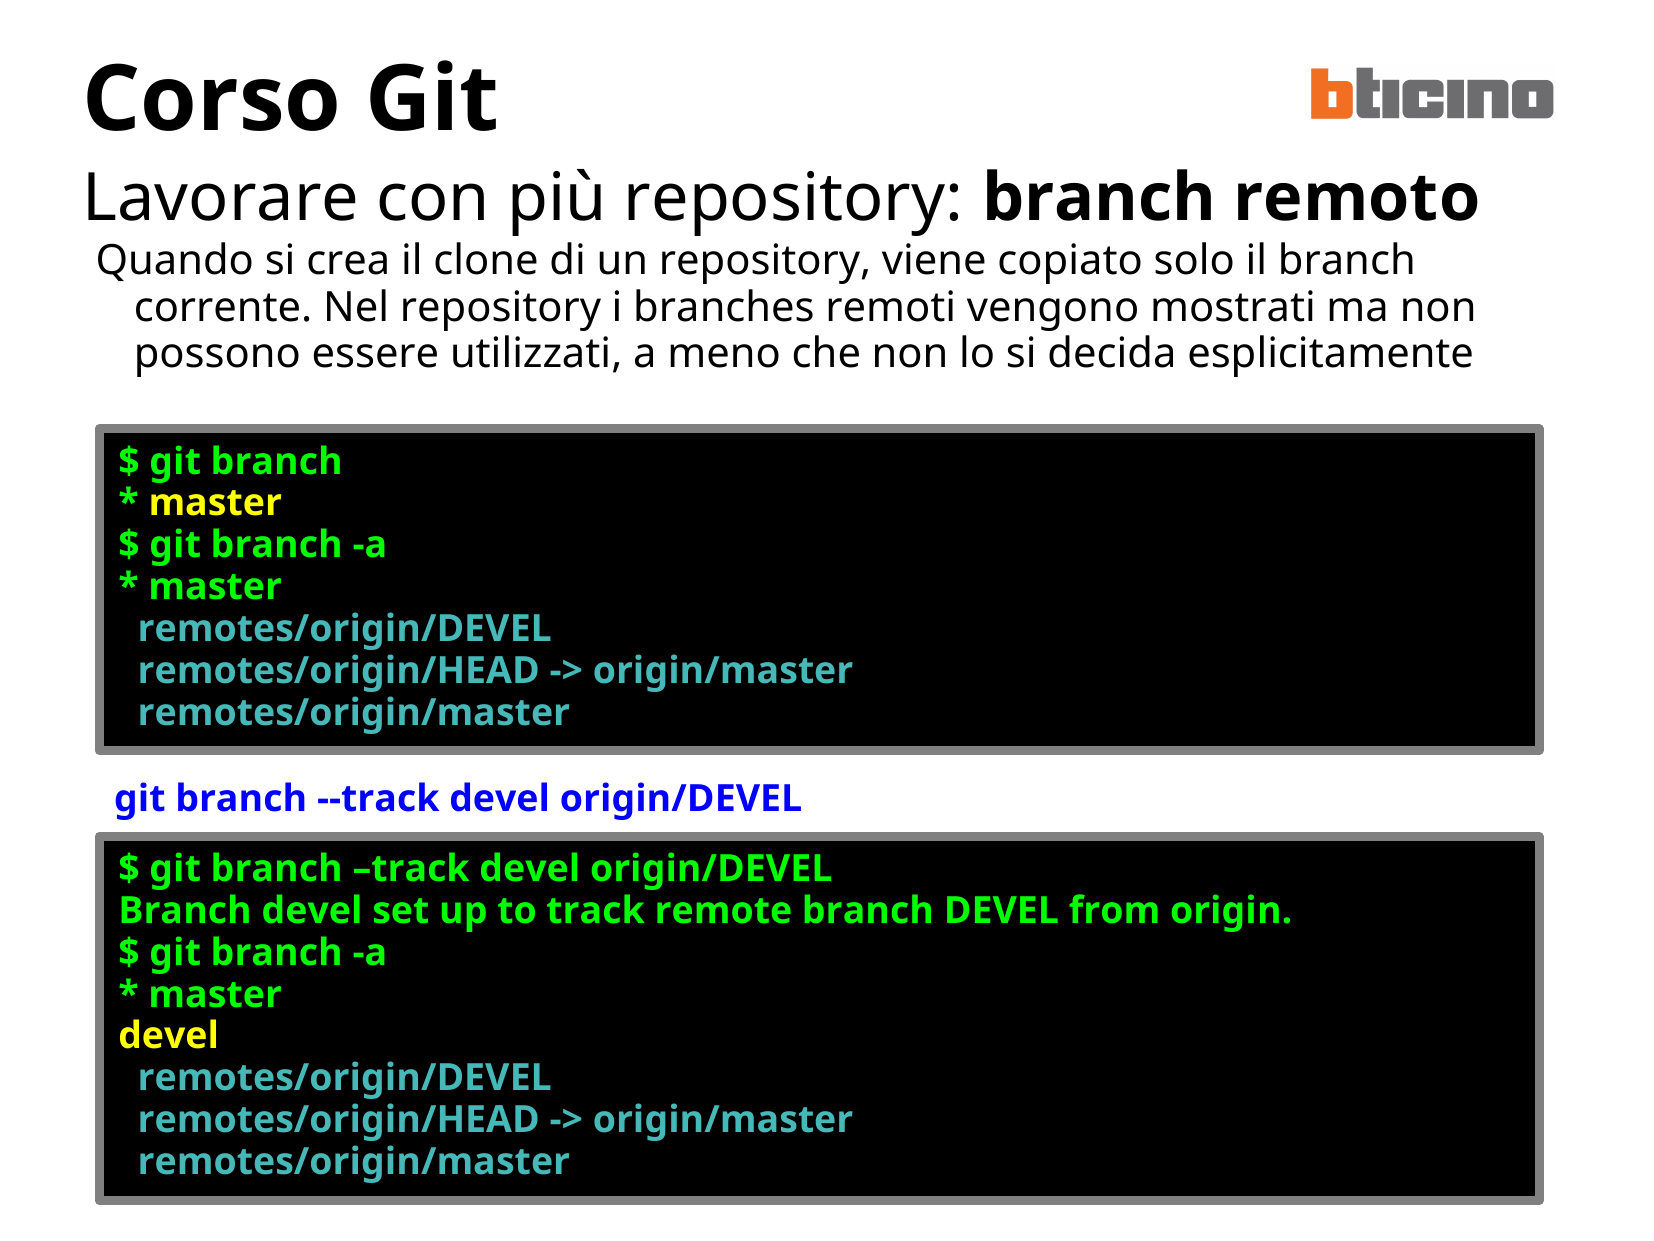

# Corso Git
Lavorare con più repository: branch remoto
Quando si crea il clone di un repository, viene copiato solo il branch corrente. Nel repository i branches remoti vengono mostrati ma non possono essere utilizzati, a meno che non lo si decida esplicitamente
$ git branch
* master
$ git branch -a
* master
 remotes/origin/DEVEL
 remotes/origin/HEAD -> origin/master
 remotes/origin/master
git branch --track devel origin/DEVEL
$ git branch –track devel origin/DEVEL
Branch devel set up to track remote branch DEVEL from origin.
$ git branch -a
* master
devel
 remotes/origin/DEVEL
 remotes/origin/HEAD -> origin/master
 remotes/origin/master